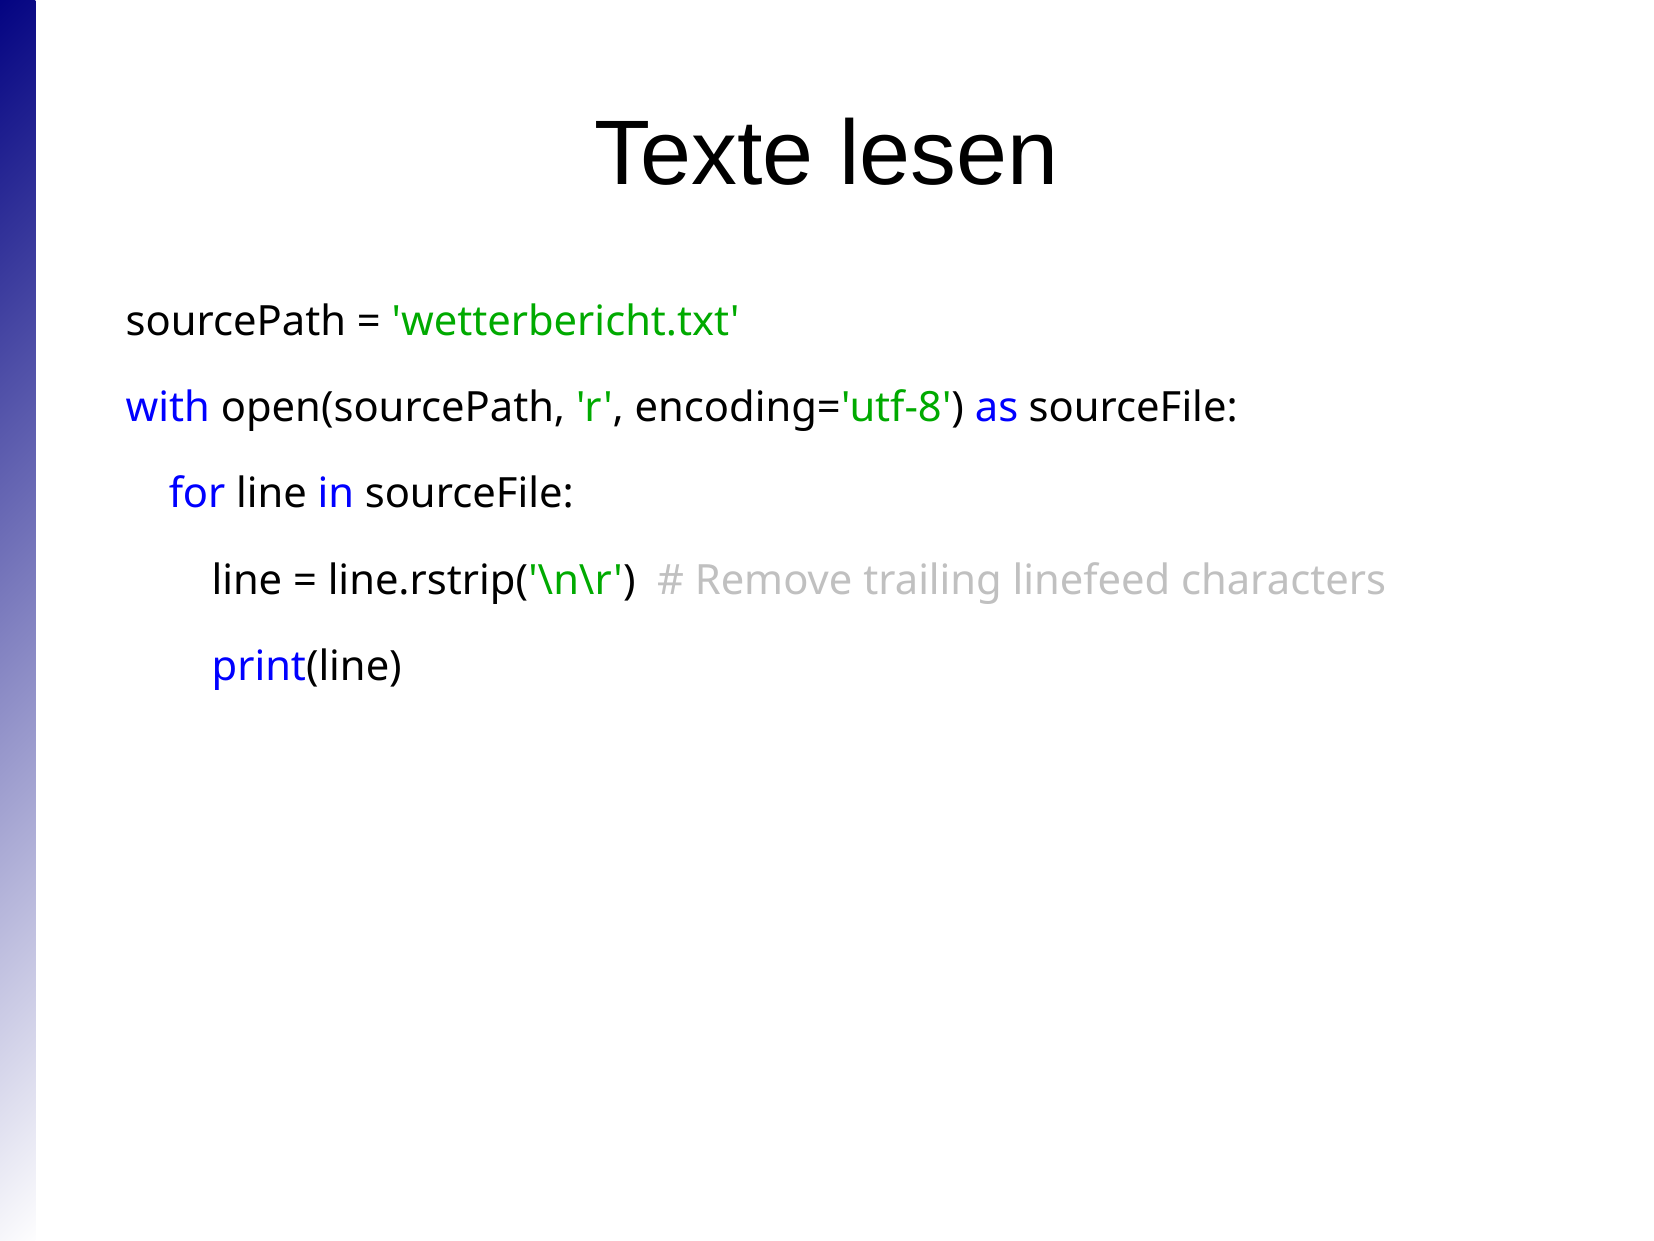

# Texte lesen
 sourcePath = 'wetterbericht.txt'
 with open(sourcePath, 'r', encoding='utf-8') as sourceFile:
 for line in sourceFile:
 line = line.rstrip('\n\r') # Remove trailing linefeed characters
 print(line)